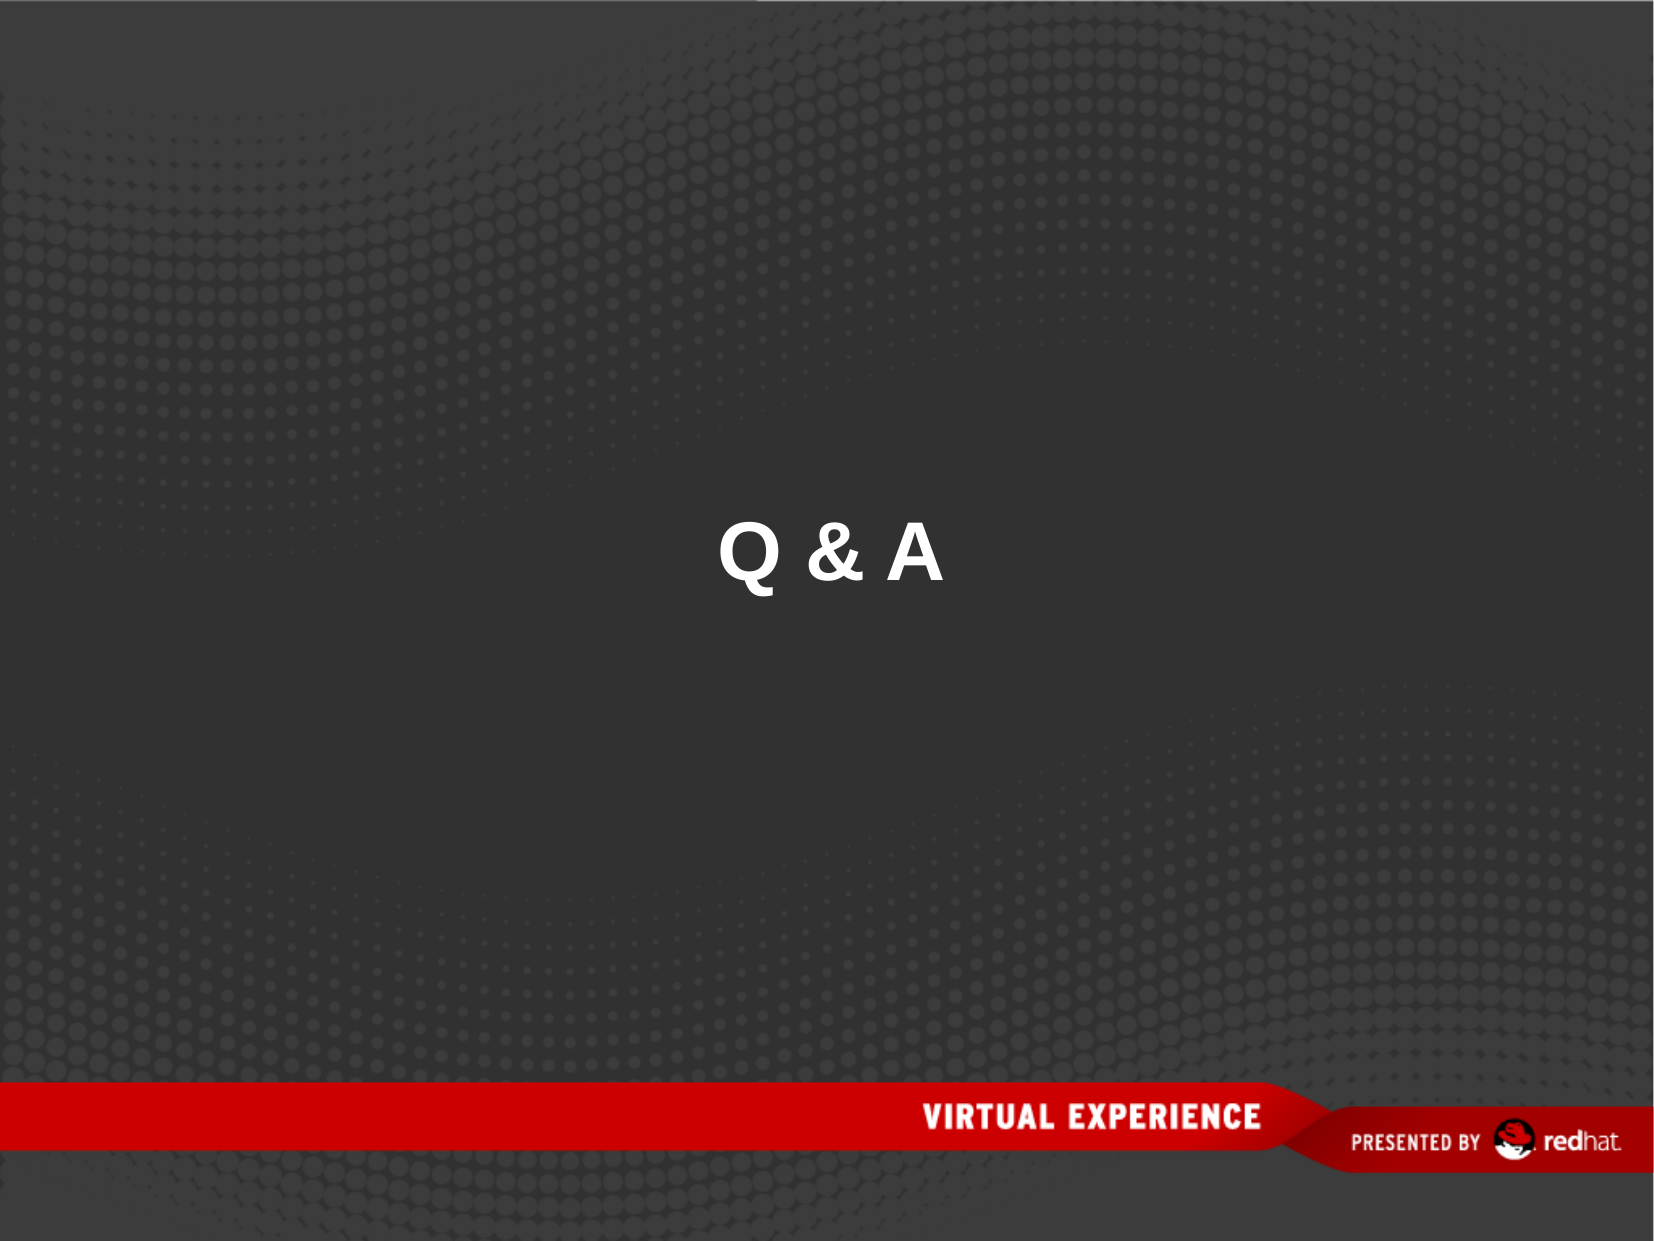

# Q & A
Secure Virtualization using SELinux
Daniel Walsh
SELinux Technical Lead
Red Hat